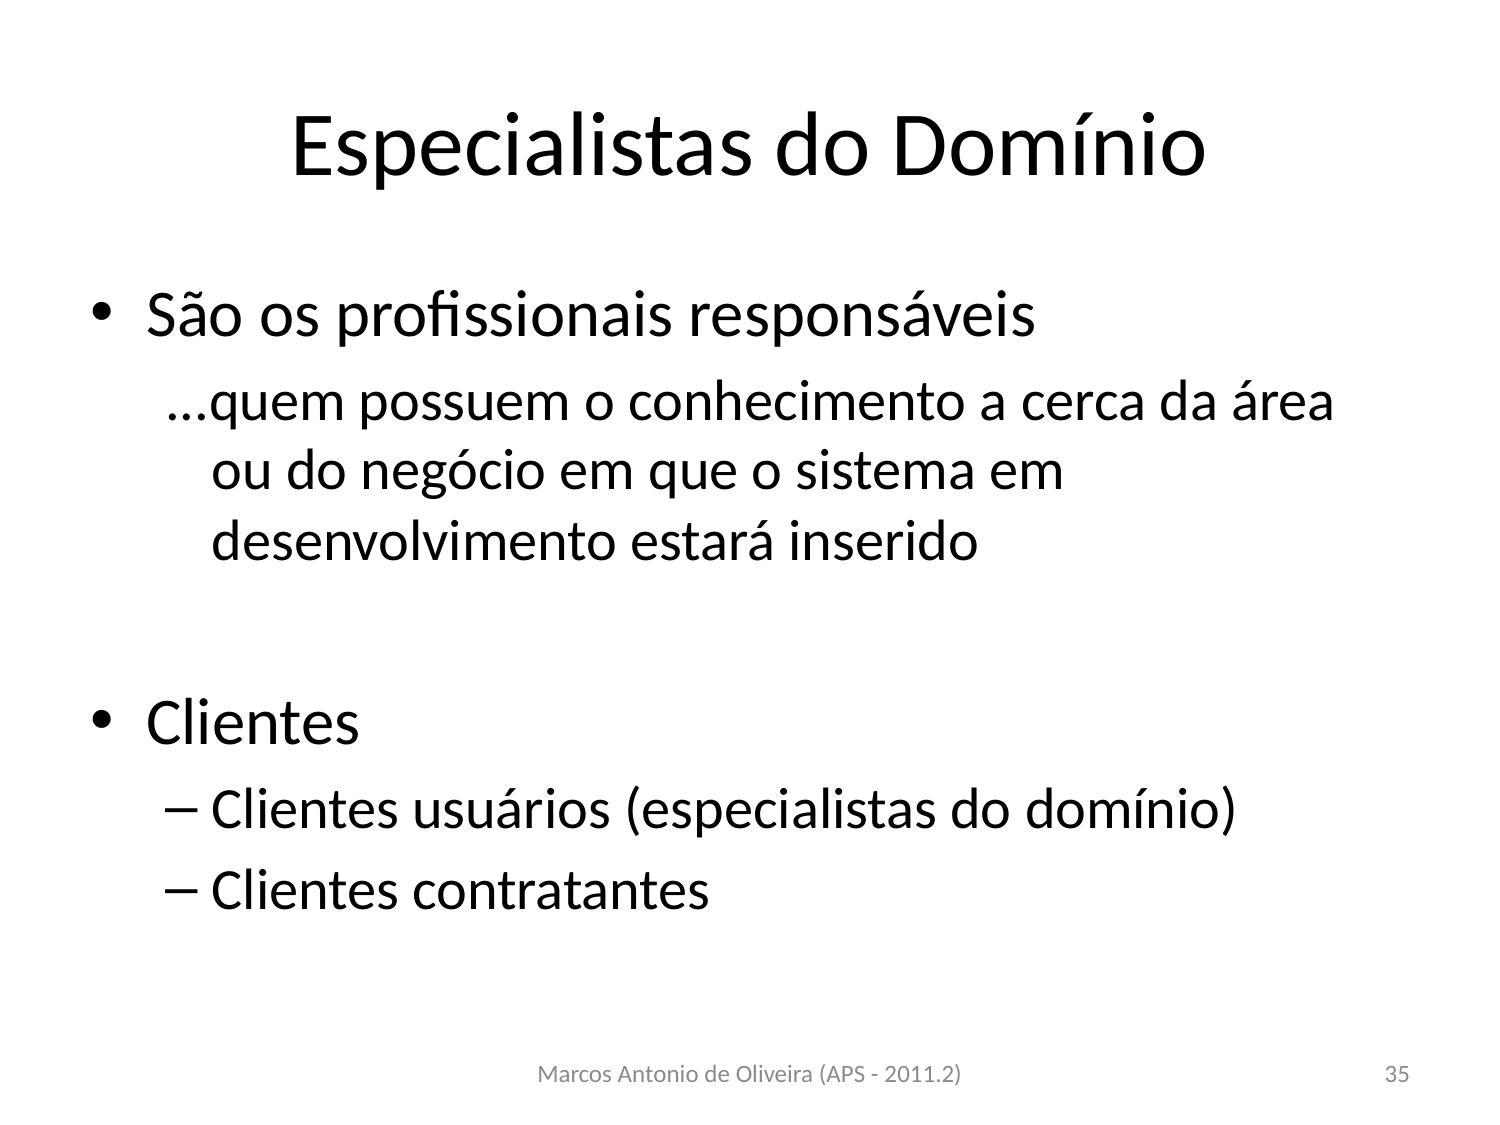

# Especialistas do Domínio
São os profissionais responsáveis
...quem possuem o conhecimento a cerca da área ou do negócio em que o sistema em desenvolvimento estará inserido
Clientes
Clientes usuários (especialistas do domínio)
Clientes contratantes
Marcos Antonio de Oliveira (APS - 2011.2)